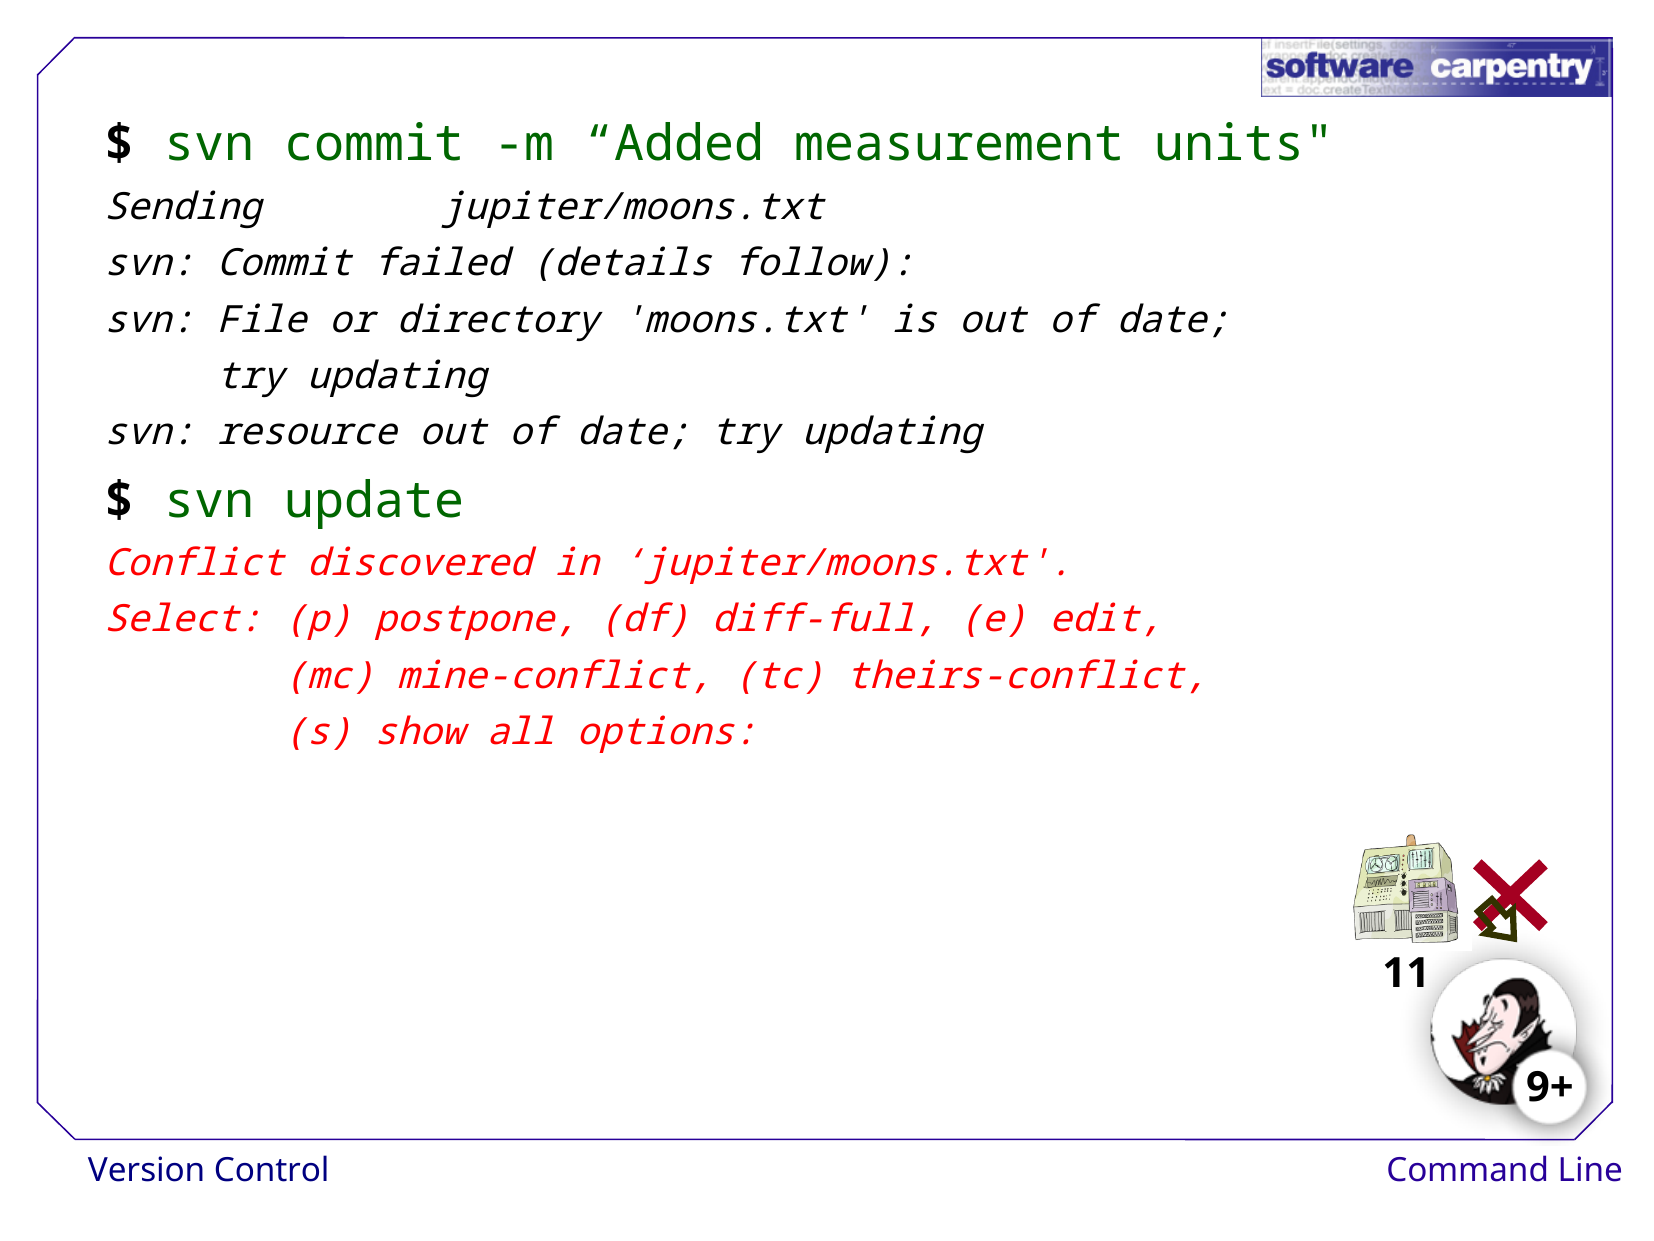

$ svn commit -m “Added measurement units"
Sending jupiter/moons.txt
svn: Commit failed (details follow):
svn: File or directory 'moons.txt' is out of date;
 try updating
svn: resource out of date; try updating
$ svn update
Conflict discovered in ‘jupiter/moons.txt'.
Select: (p) postpone, (df) diff-full, (e) edit,
 (mc) mine-conflict, (tc) theirs-conflict,
 (s) show all options:
11
9+